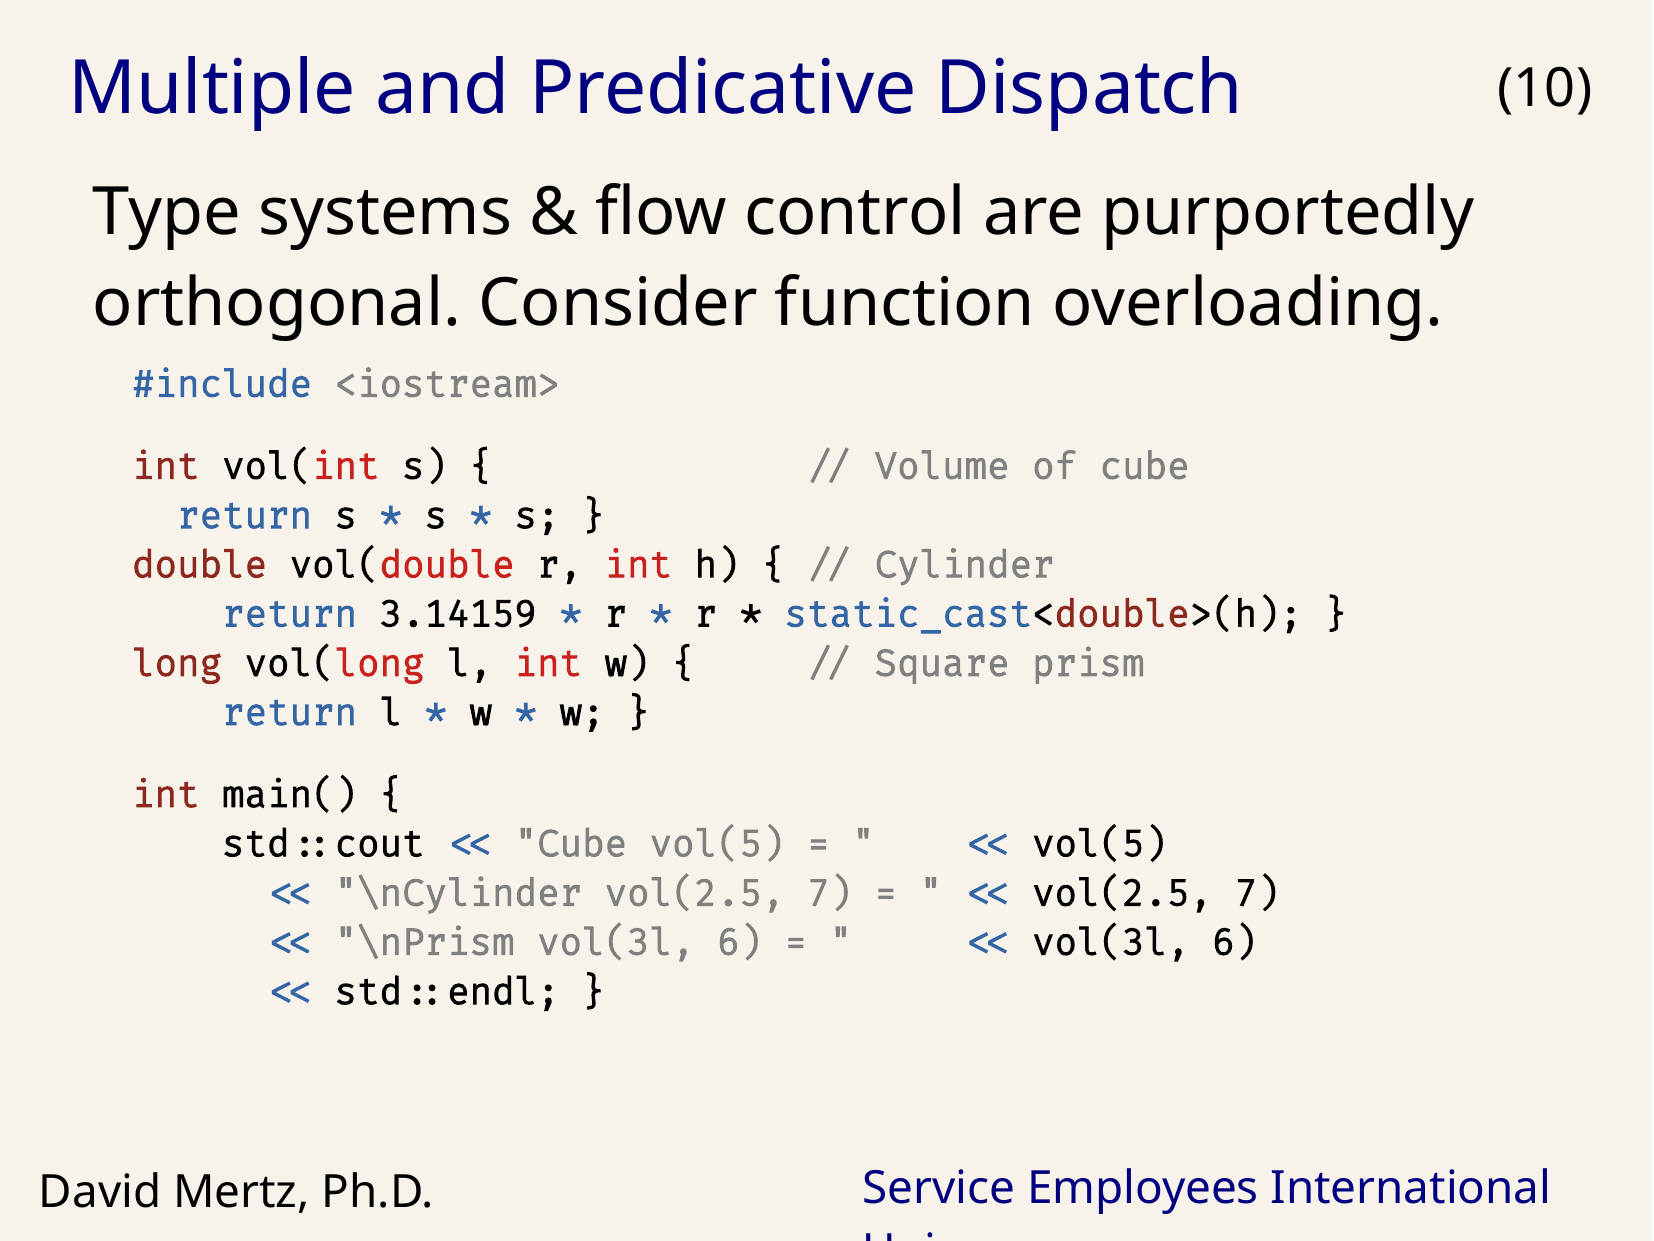

Type systems & flow control are purportedly orthogonal. Consider function overloading.
#include <iostream>
int vol(int s) { // Volume of cube
 return s * s * s; }
double vol(double r, int h) { // Cylinder
 return 3.14159 * r * r * static_cast<double>(h); }
long vol(long l, int w) { // Square prism
 return l * w * w; }
int main() {
 std::cout << "Cube vol(5) = " << vol(5)
 << "\nCylinder vol(2.5, 7) = " << vol(2.5, 7)
 << "\nPrism vol(3l, 6) = " << vol(3l, 6)
 << std::endl; }